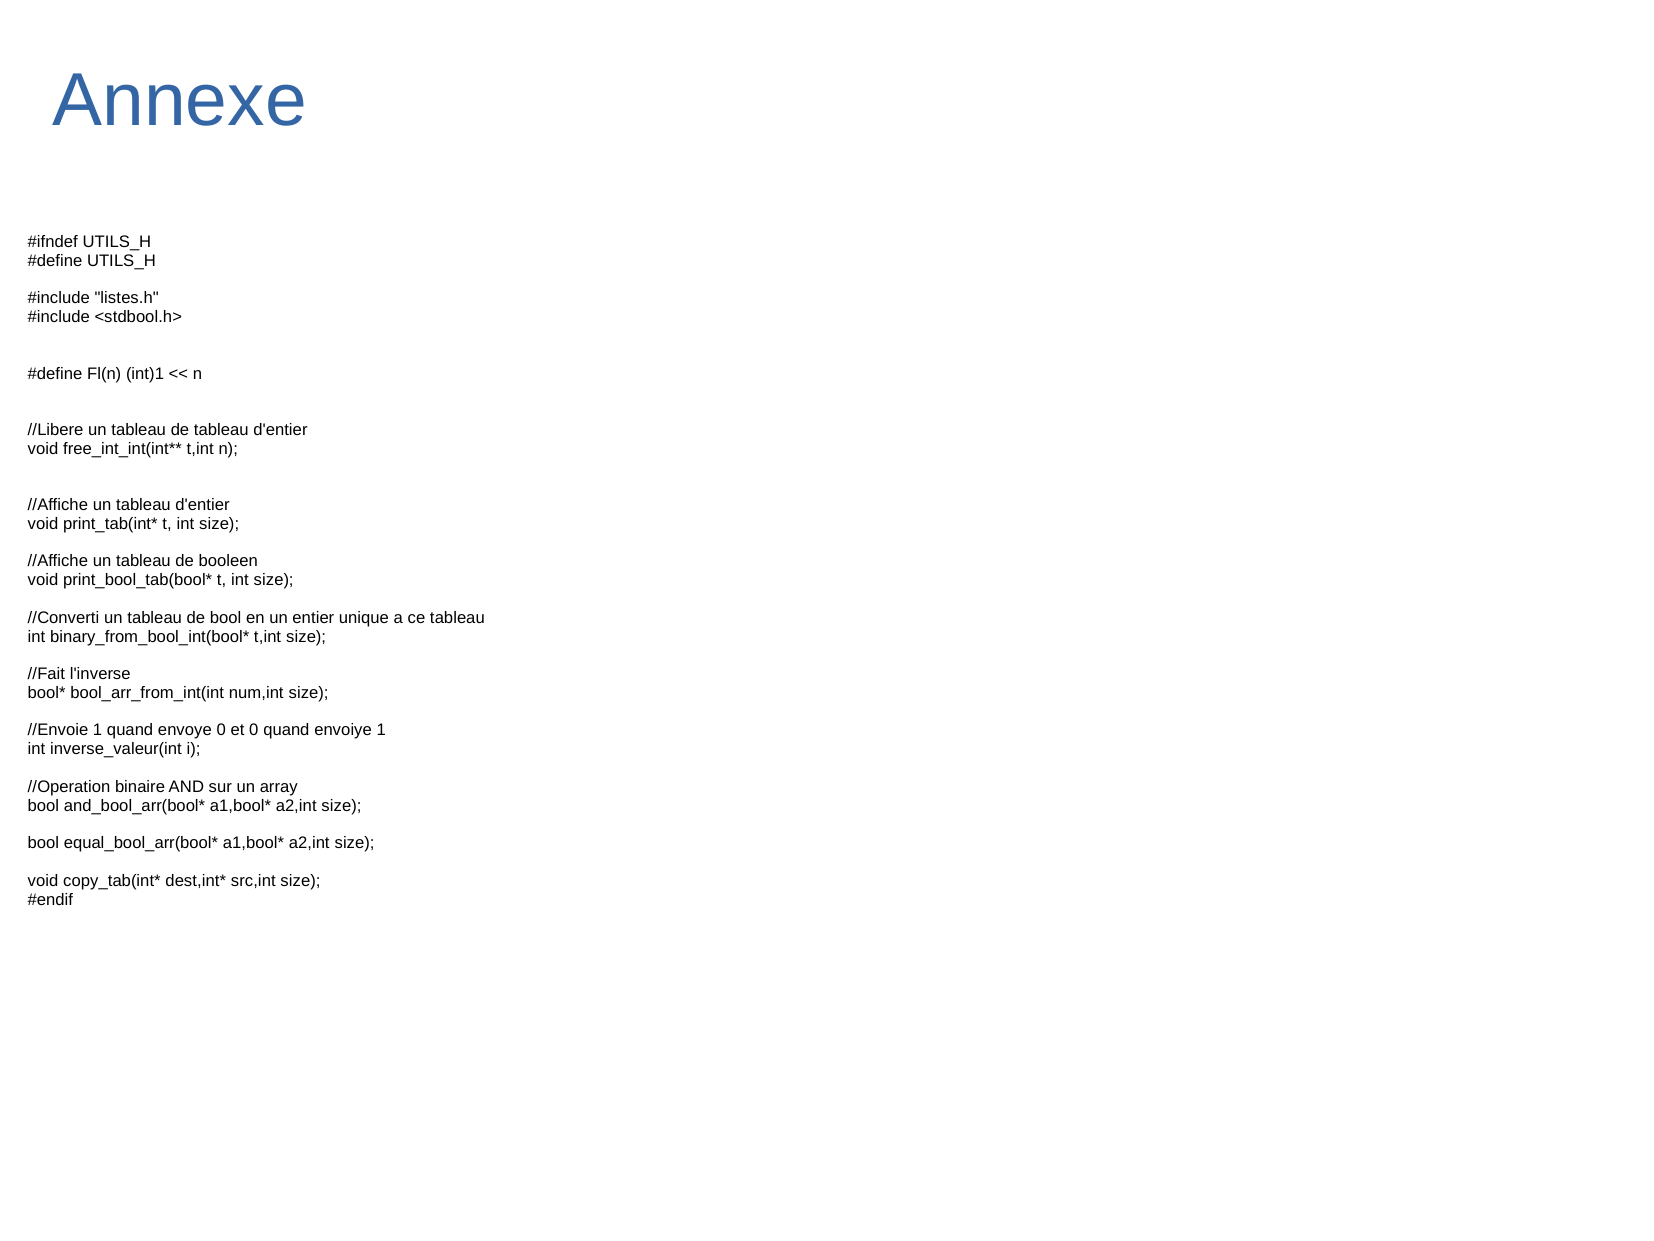

Annexe
#ifndef UTILS_H
#define UTILS_H
#include "listes.h"
#include <stdbool.h>
#define Fl(n) (int)1 << n
//Libere un tableau de tableau d'entier
void free_int_int(int** t,int n);
//Affiche un tableau d'entier
void print_tab(int* t, int size);
//Affiche un tableau de booleen
void print_bool_tab(bool* t, int size);
//Converti un tableau de bool en un entier unique a ce tableau
int binary_from_bool_int(bool* t,int size);
//Fait l'inverse
bool* bool_arr_from_int(int num,int size);
//Envoie 1 quand envoye 0 et 0 quand envoiye 1
int inverse_valeur(int i);
//Operation binaire AND sur un array
bool and_bool_arr(bool* a1,bool* a2,int size);
bool equal_bool_arr(bool* a1,bool* a2,int size);
void copy_tab(int* dest,int* src,int size);
#endif